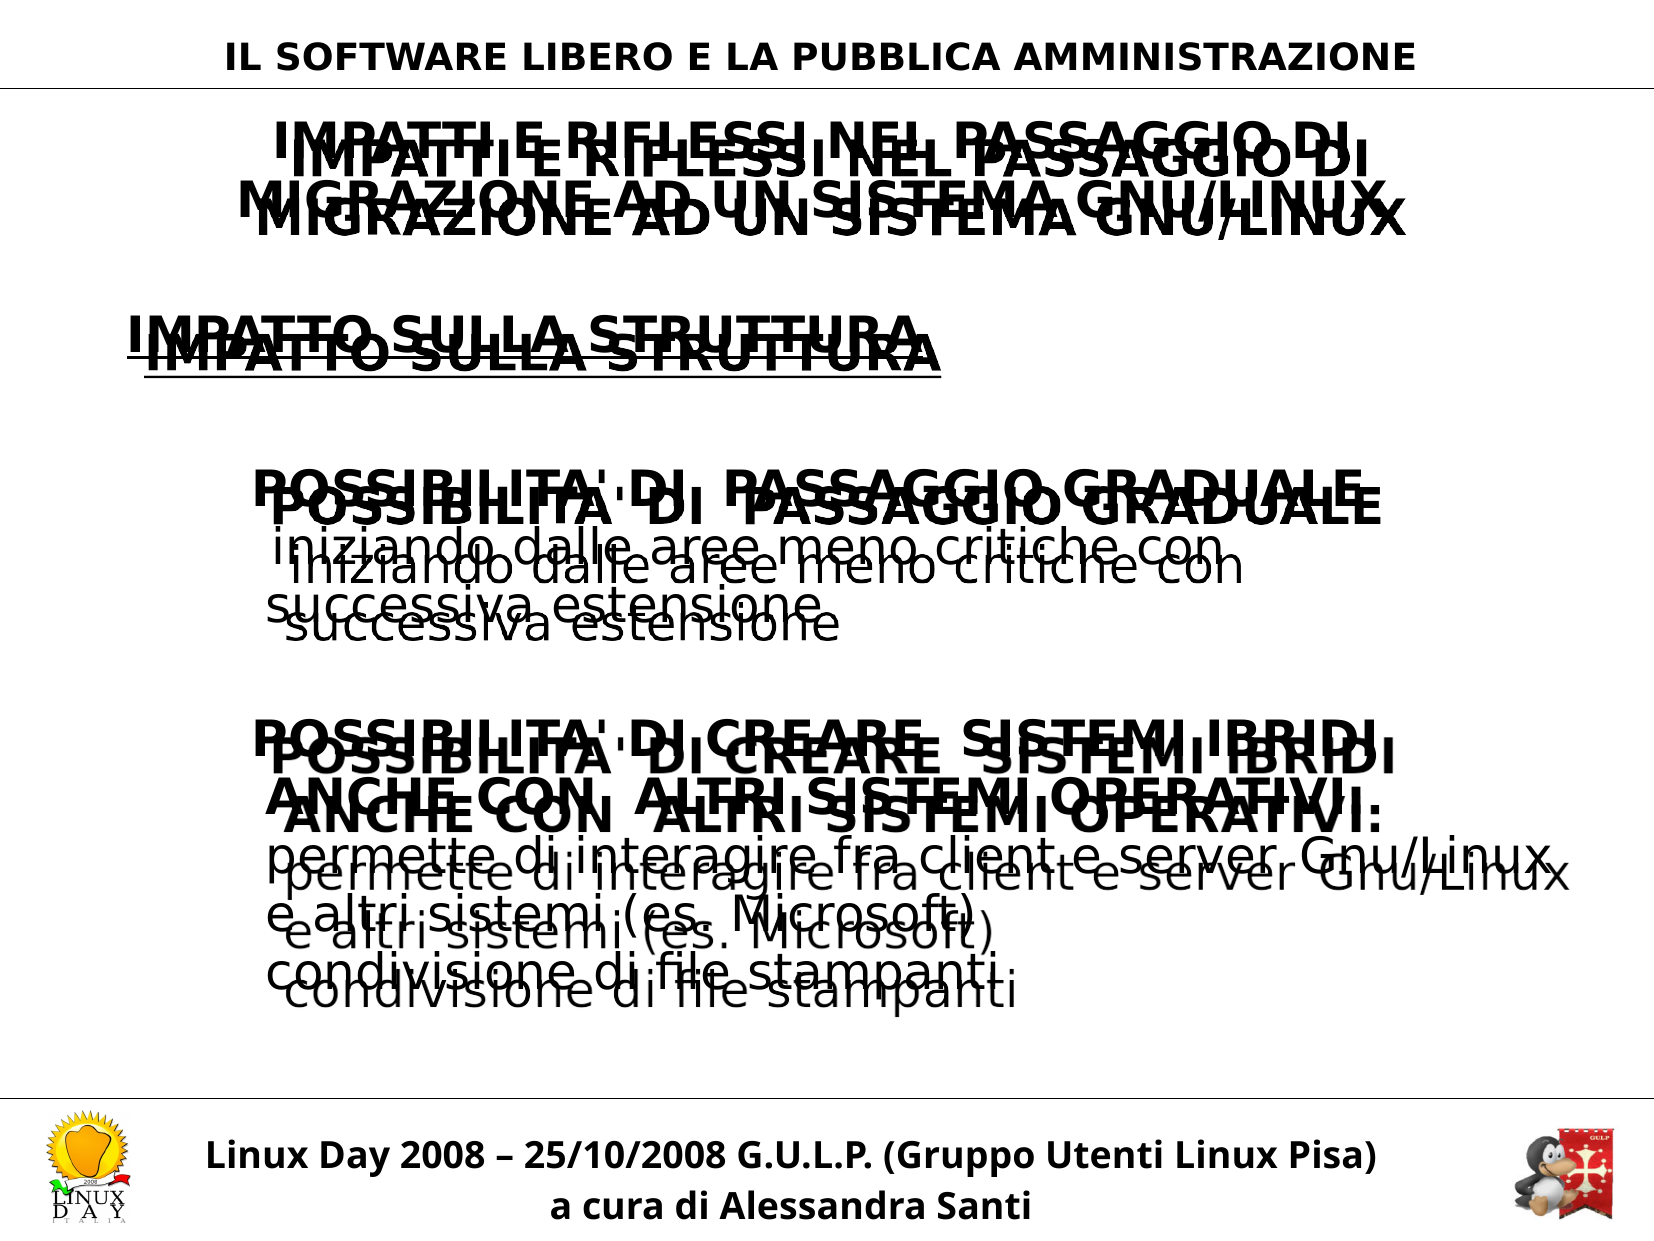

IL SOFTWARE LIBERO E LA PUBBLICA AMMINISTRAZIONE
IMPATTI E RIFLESSI NEL PASSAGGIO DI MIGRAZIONE AD UN SISTEMA GNU/LINUX
IMPATTO SULLA STRUTTURA
 POSSIBILITA' DI PASSAGGIO GRADUALE
 iniziando dalle aree meno critiche con 					successiva estensione
 POSSIBILITA' DI CREARE SISTEMI IBRIDI 			ANCHE CON 	ALTRI SISTEMI OPERATIVI:
	permette di interagire fra client e server 	Gnu/Linux 	e altri sistemi (es. Microsoft)
	condivisione di file stampanti
# Linux Day 2008 – 25/10/2008 G.U.L.P. (Gruppo Utenti Linux Pisa) a cura di Alessandra Santi